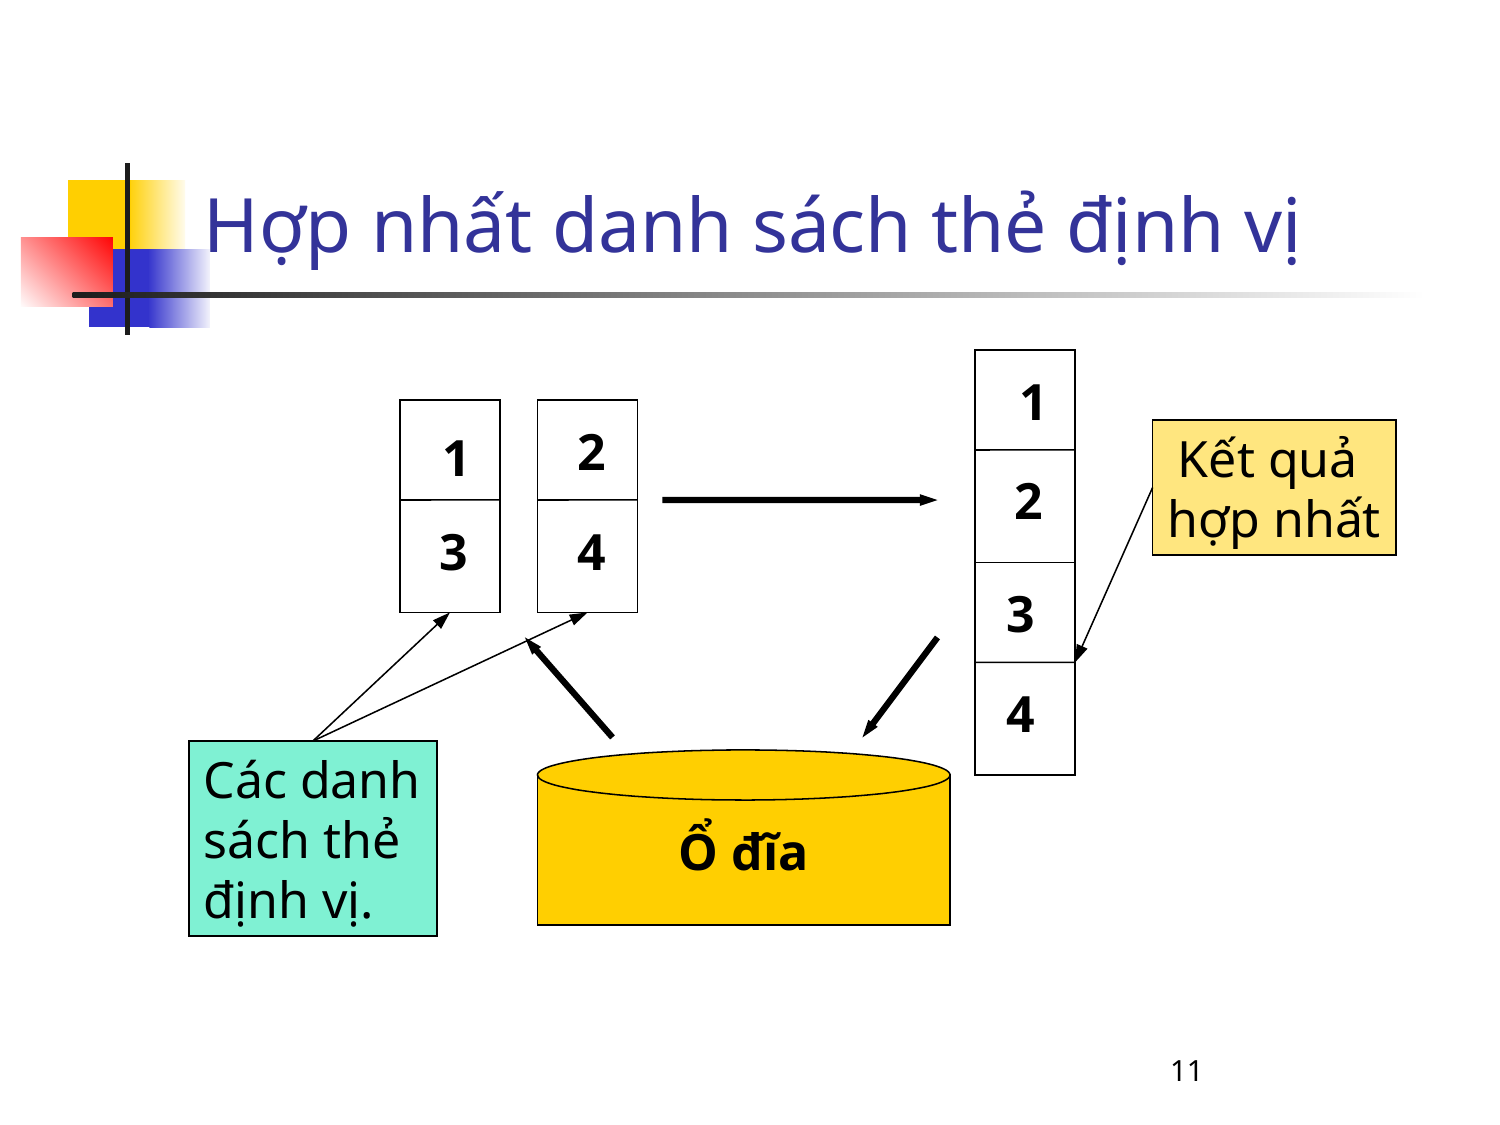

# Hợp nhất danh sách thẻ định vị
1
2
3
4
2
1
Kết quả
hợp nhất
3
4
Các danh sách thẻ định vị.
Ổ đĩa